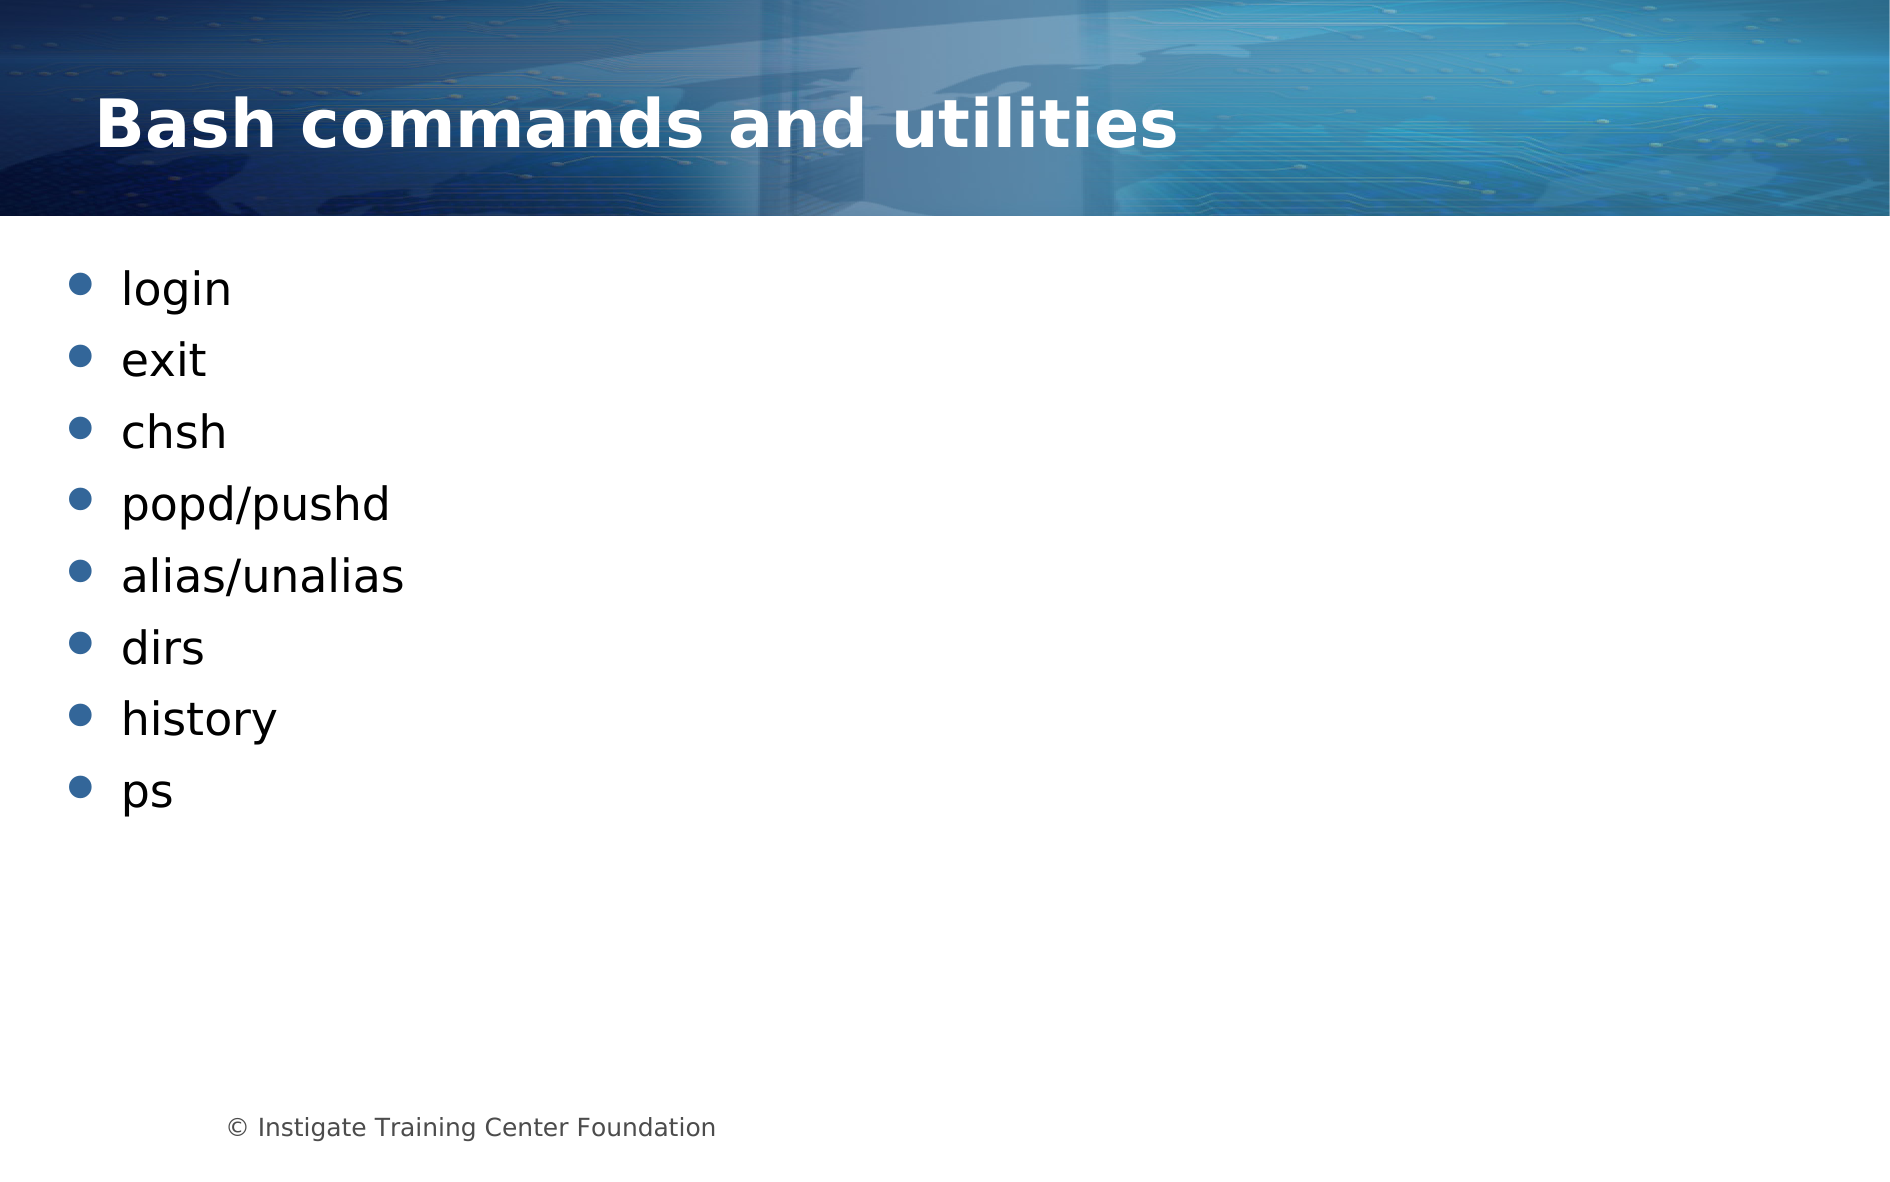

# Bash commands and utilities
login
exit
chsh
popd/pushd
alias/unalias
dirs
history
ps